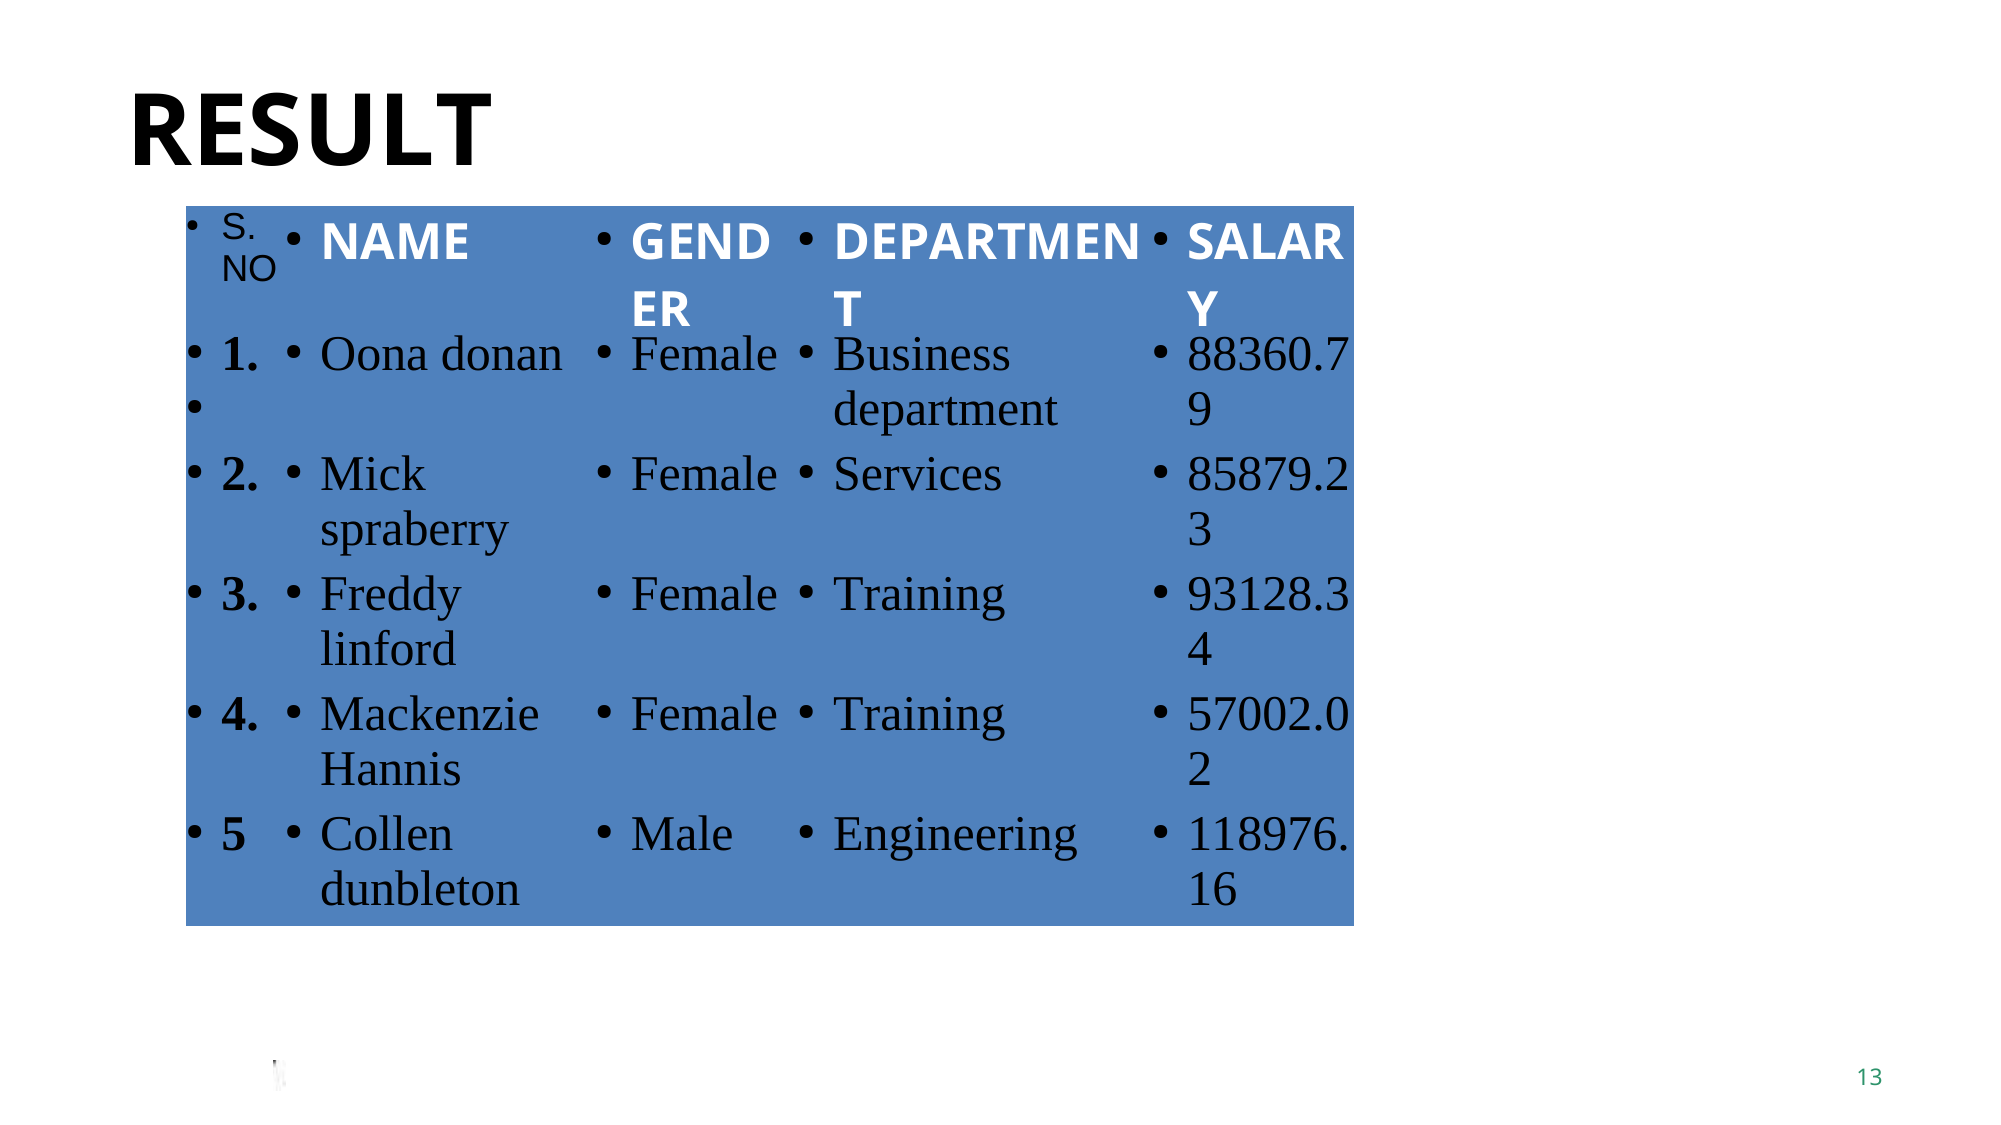

# RESULTS
| S. NO | NAME | GENDER | DEPARTMENT | SALARY |
| --- | --- | --- | --- | --- |
| 1. | Oona donan | Female | Business department | 88360.79 |
| 2. | Mick spraberry | Female | Services | 85879.23 |
| 3. | Freddy linford | Female | Training | 93128.34 |
| 4. | Mackenzie Hannis | Female | Training | 57002.02 |
| 5 | Collen dunbleton | Male | Engineering | 118976.16 |